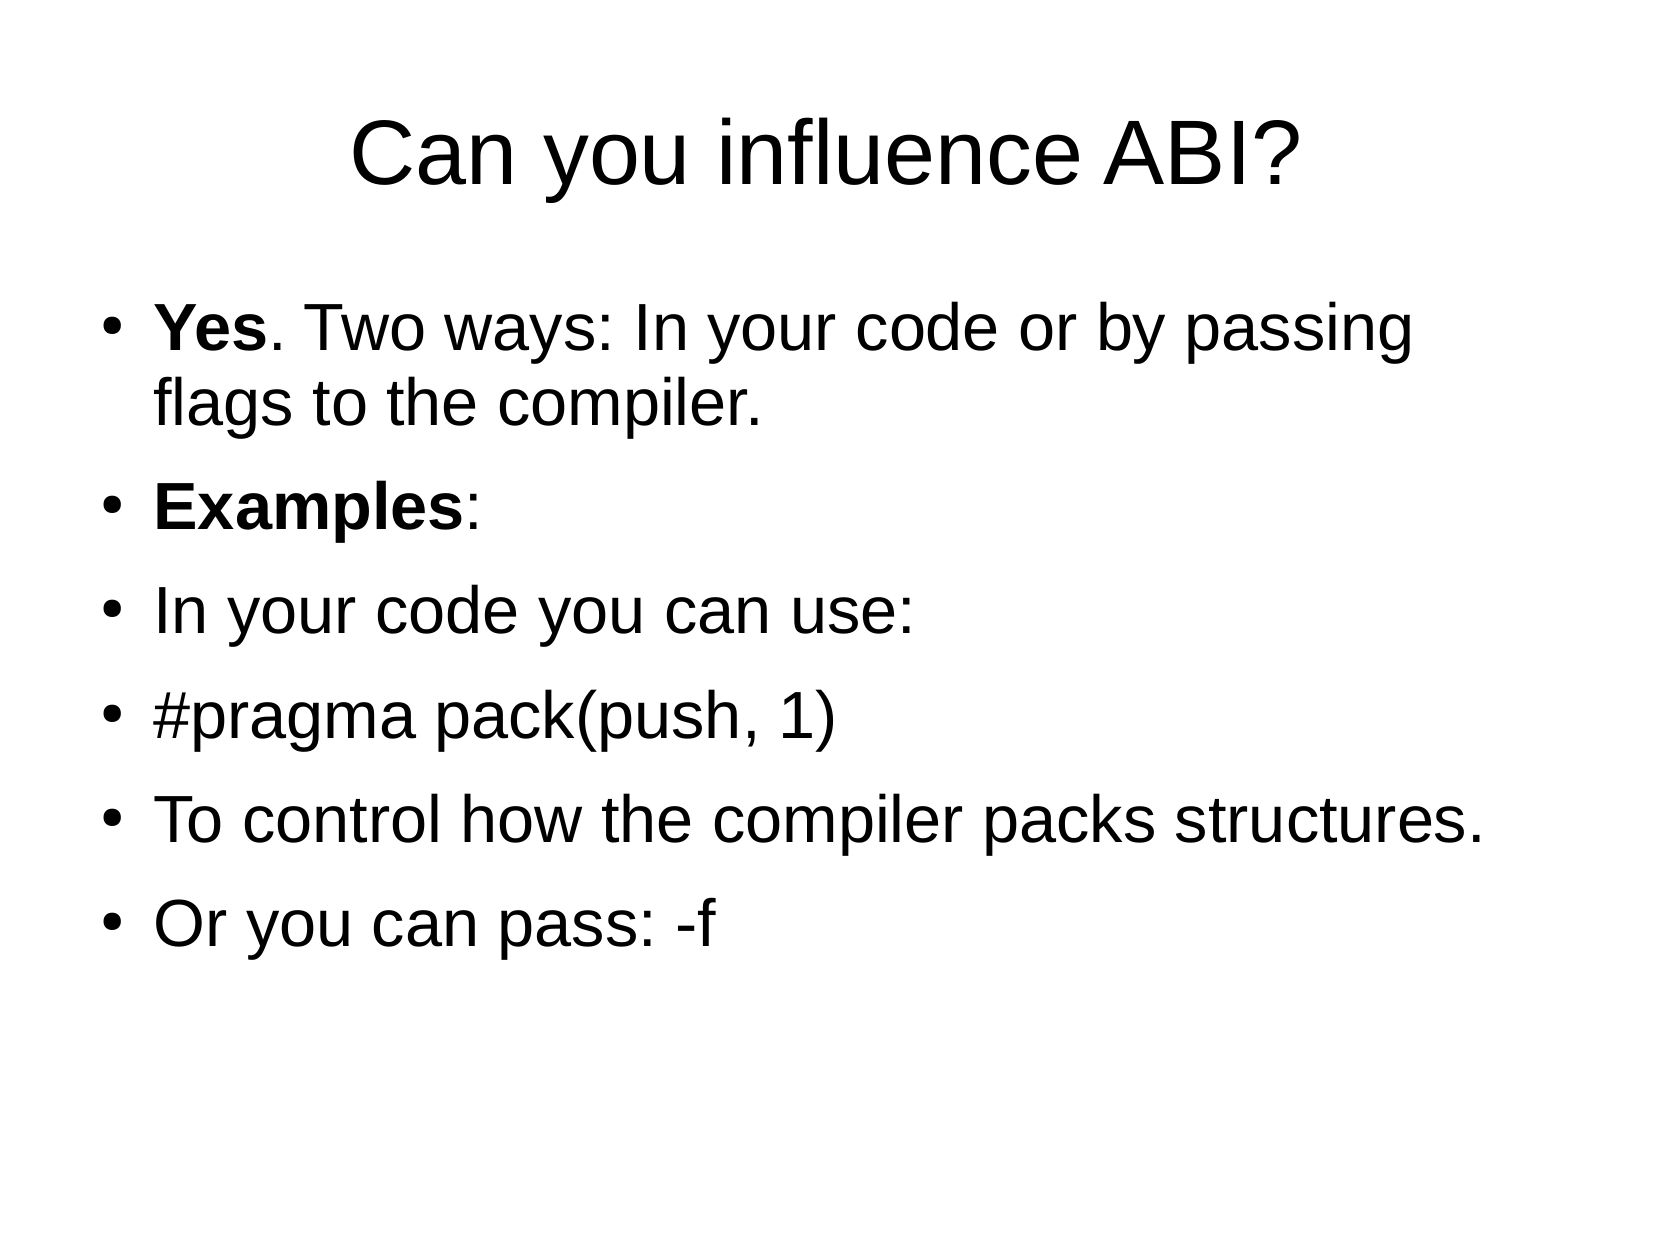

# Can you influence ABI?
Yes. Two ways: In your code or by passing flags to the compiler.
Examples:
In your code you can use:
#pragma pack(push, 1)
To control how the compiler packs structures.
Or you can pass: -f